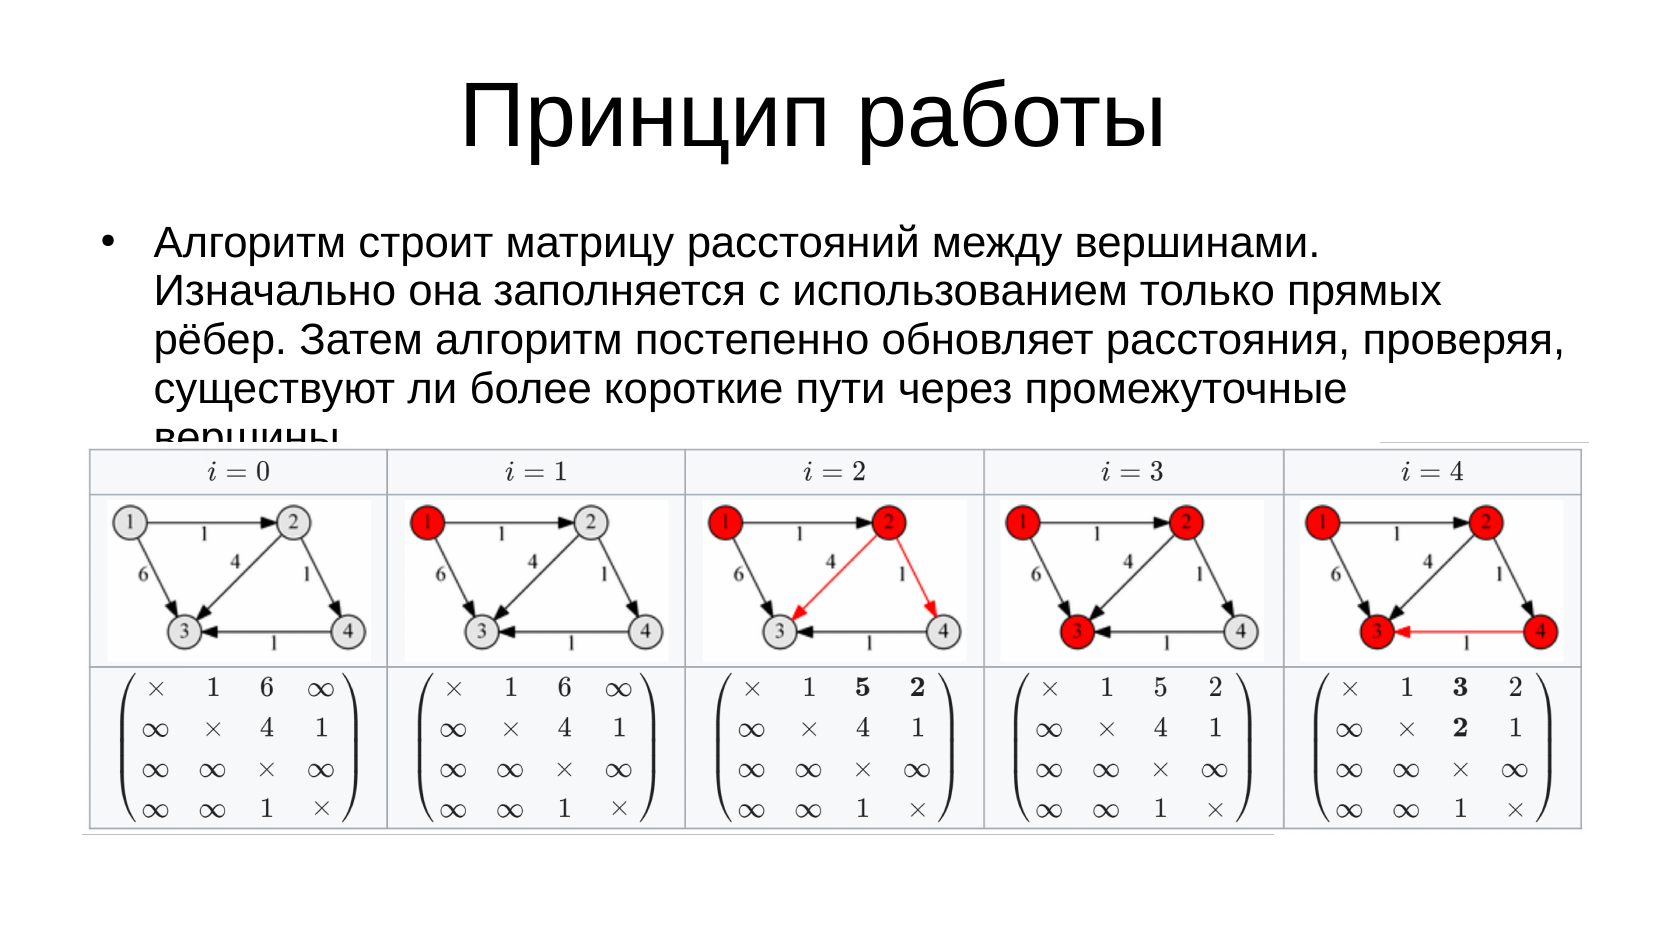

# Принцип работы
Алгоритм строит матрицу расстояний между вершинами. Изначально она заполняется с использованием только прямых рёбер. Затем алгоритм постепенно обновляет расстояния, проверяя, существуют ли более короткие пути через промежуточные вершины.